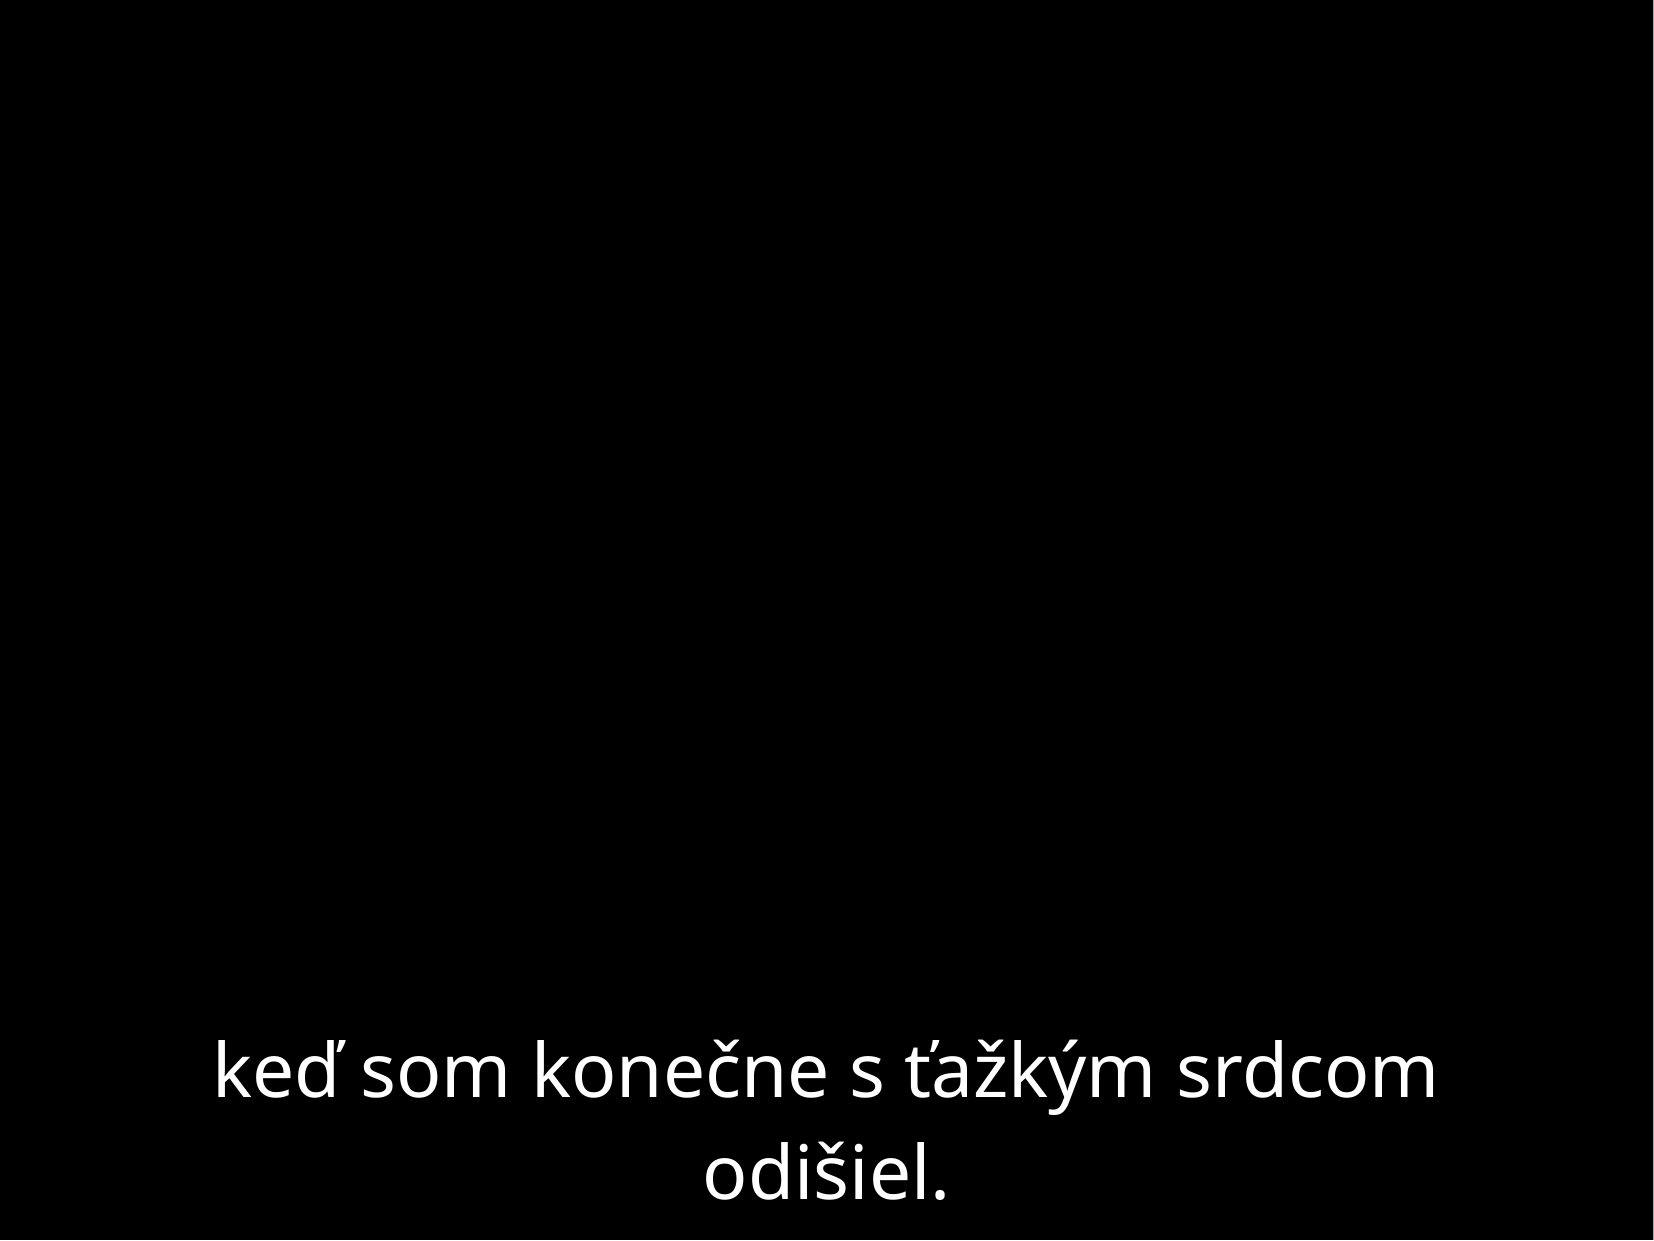

# keď som konečne s ťažkým srdcom odišiel.